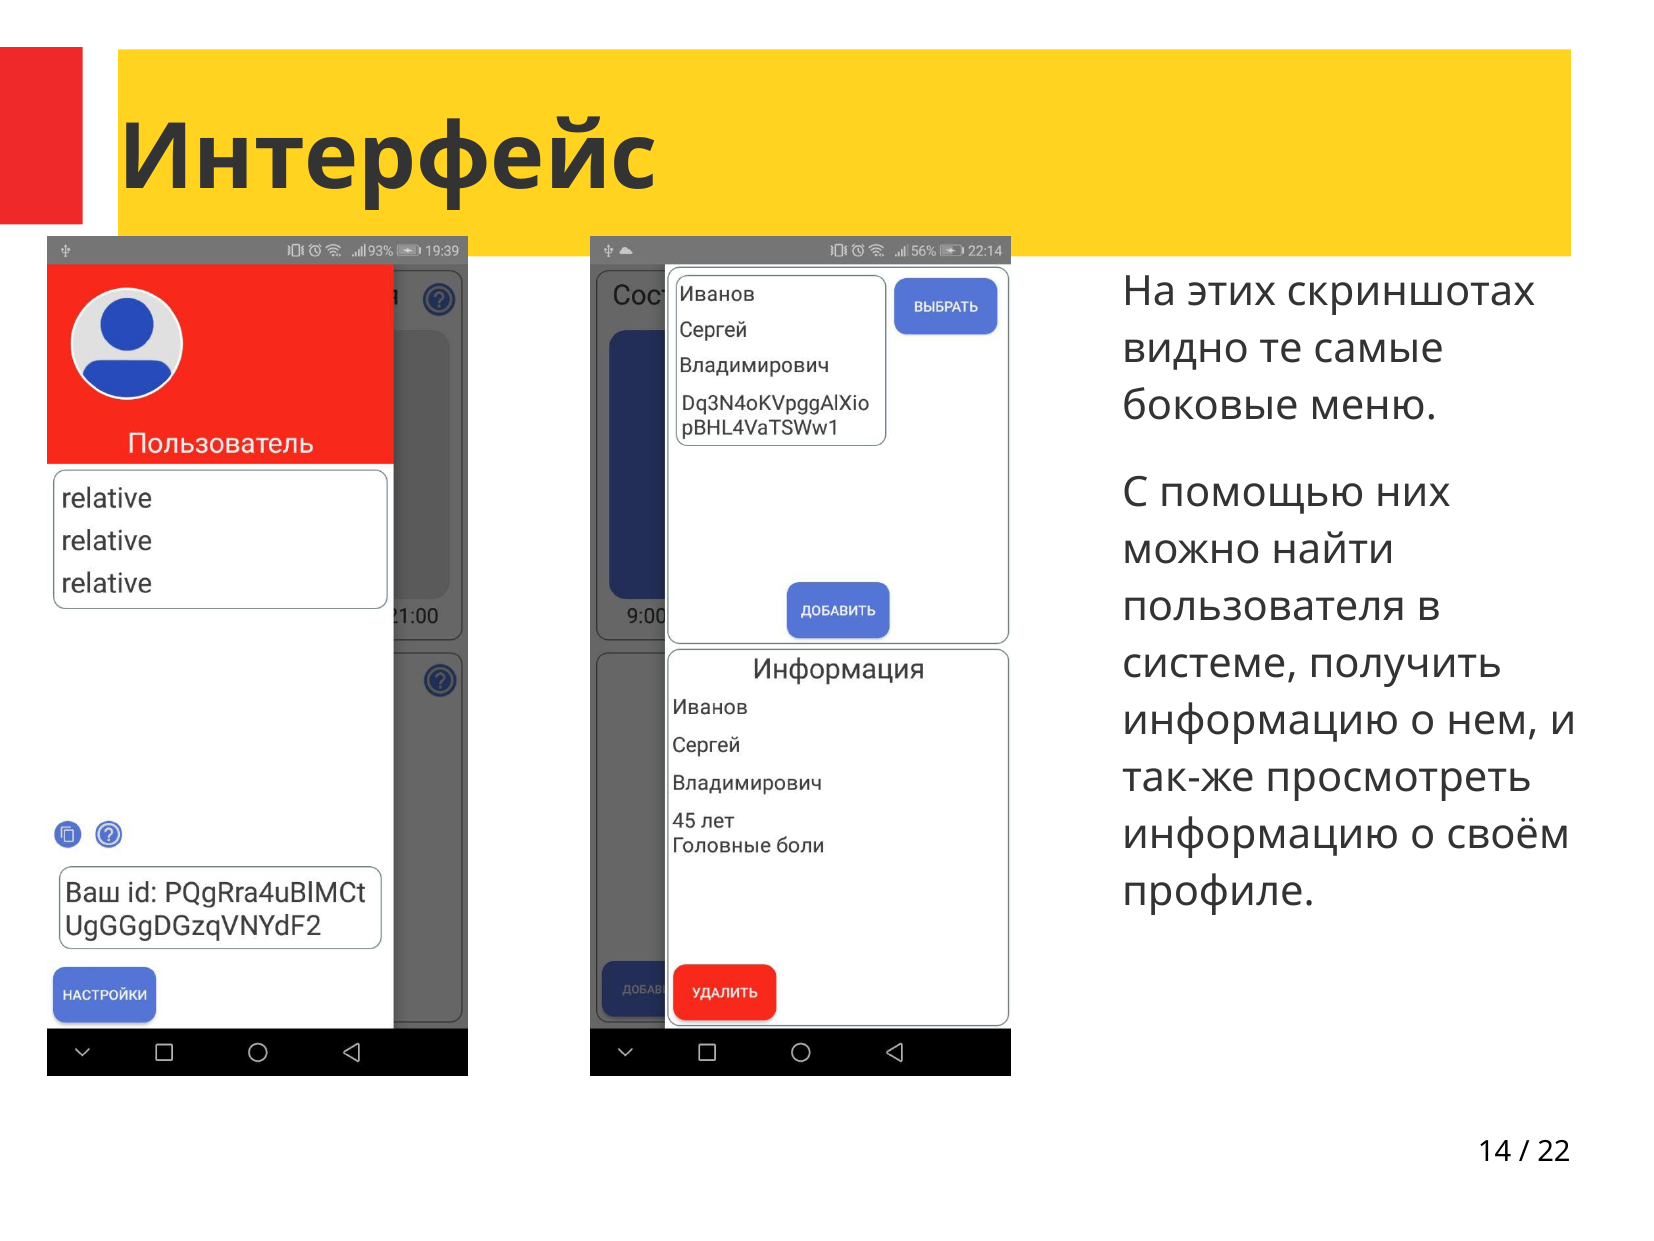

# Интерфейс
На этих скриншотах видно те самые боковые меню.
С помощью них можно найти пользователя в системе, получить информацию о нем, и так-же просмотреть информацию о своём профиле.
14